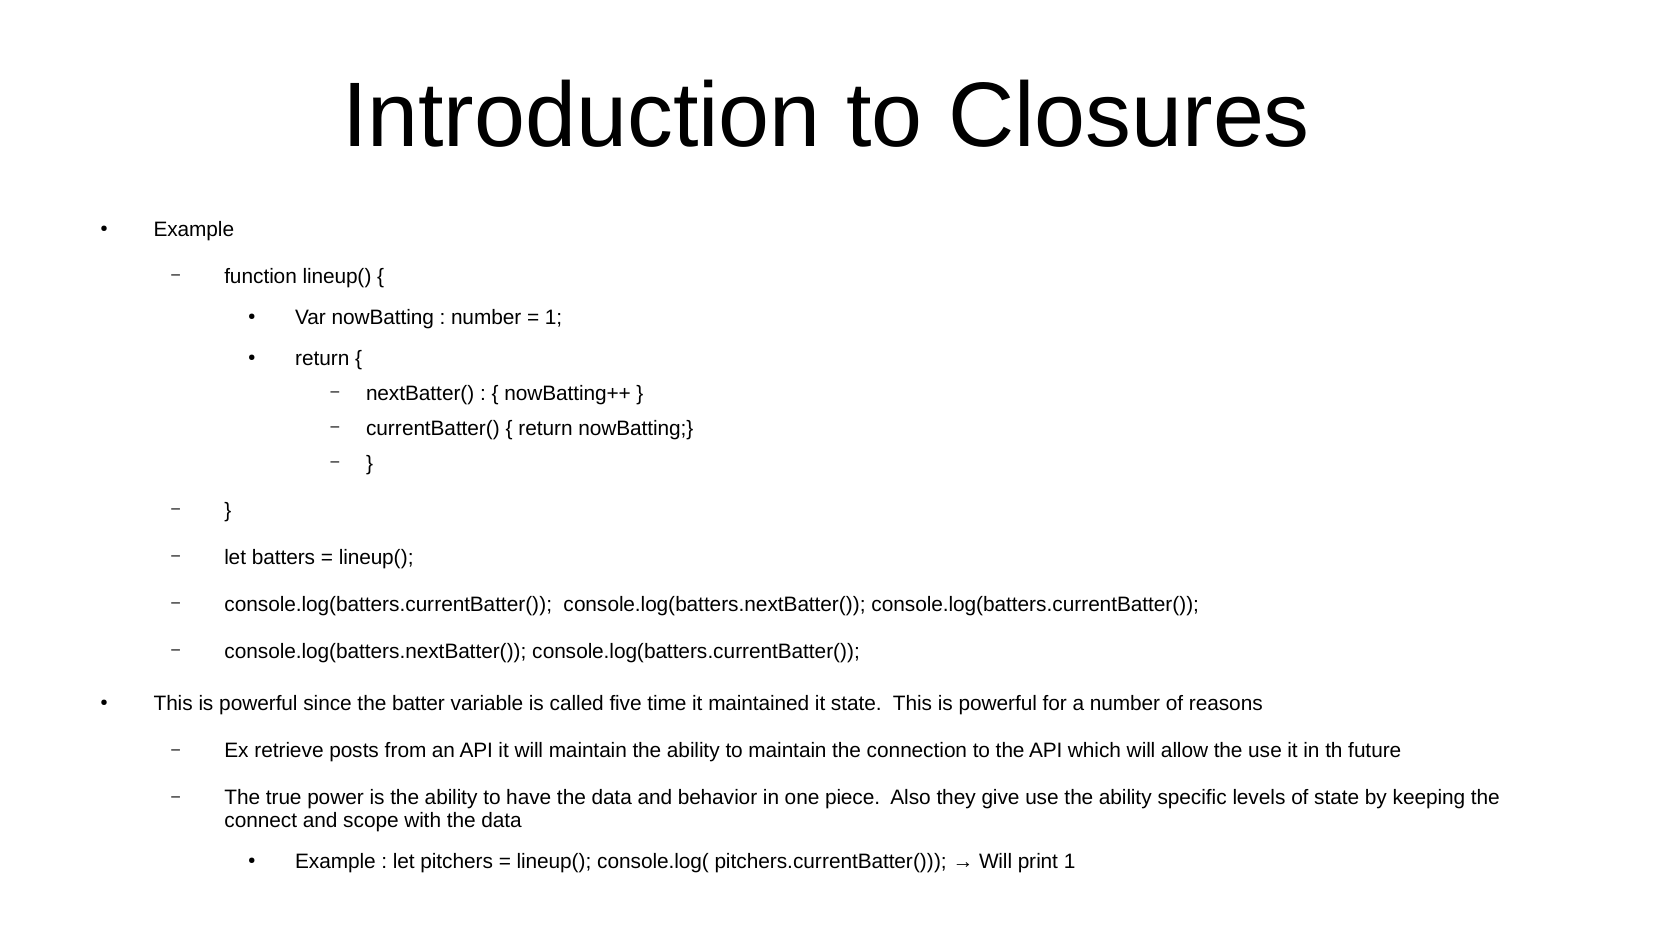

# Introduction to Closures
Example
function lineup() {
Var nowBatting : number = 1;
return {
nextBatter() : { nowBatting++ }
currentBatter() { return nowBatting;}
}
}
let batters = lineup();
console.log(batters.currentBatter()); console.log(batters.nextBatter()); console.log(batters.currentBatter());
console.log(batters.nextBatter()); console.log(batters.currentBatter());
This is powerful since the batter variable is called five time it maintained it state. This is powerful for a number of reasons
Ex retrieve posts from an API it will maintain the ability to maintain the connection to the API which will allow the use it in th future
The true power is the ability to have the data and behavior in one piece. Also they give use the ability specific levels of state by keeping the connect and scope with the data
Example : let pitchers = lineup(); console.log( pitchers.currentBatter())); → Will print 1